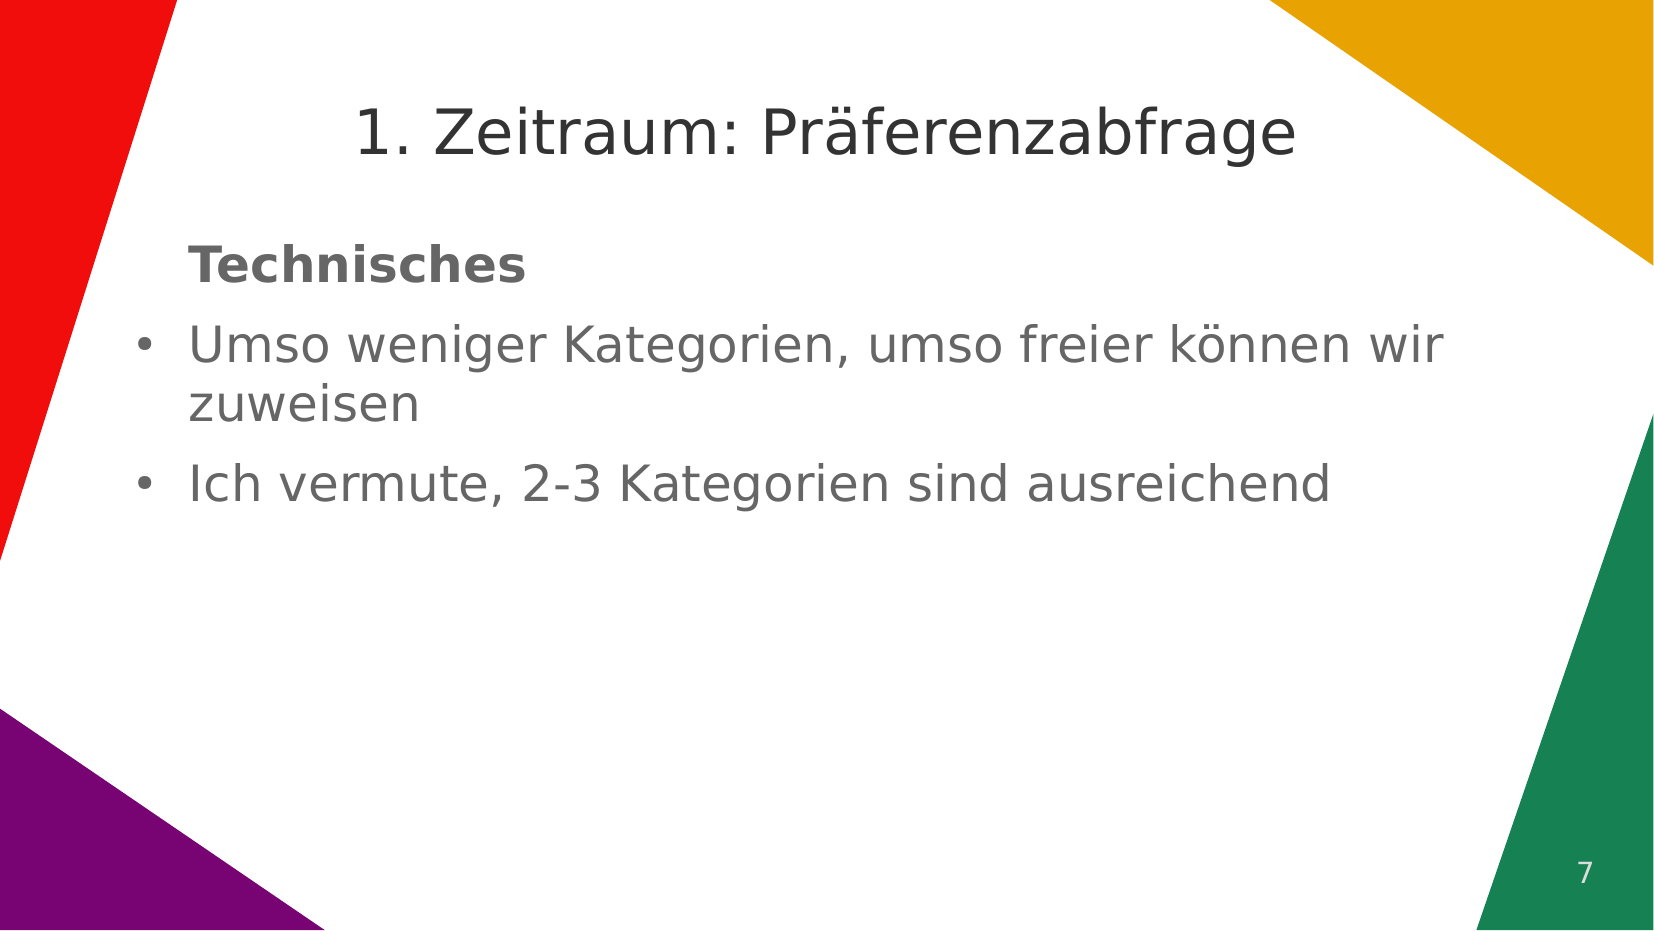

# 1. Zeitraum: Präferenzabfrage
Technisches
Umso weniger Kategorien, umso freier können wir zuweisen
Ich vermute, 2-3 Kategorien sind ausreichend
7